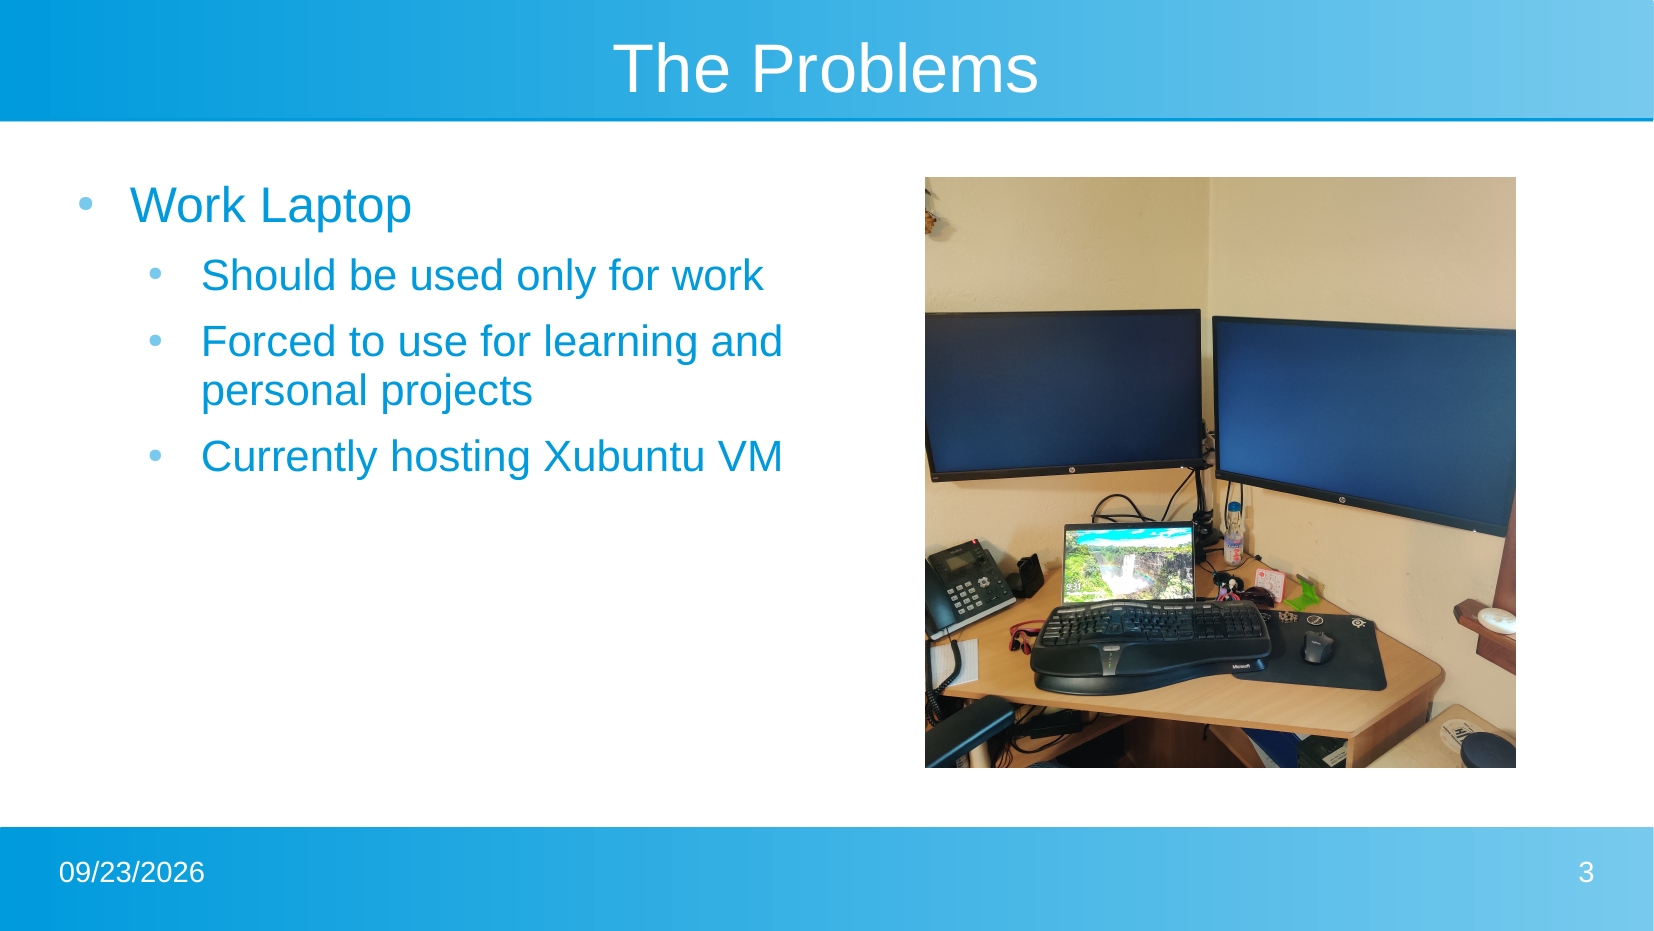

# The Problems
Work Laptop
Should be used only for work
Forced to use for learning and personal projects
Currently hosting Xubuntu VM
3